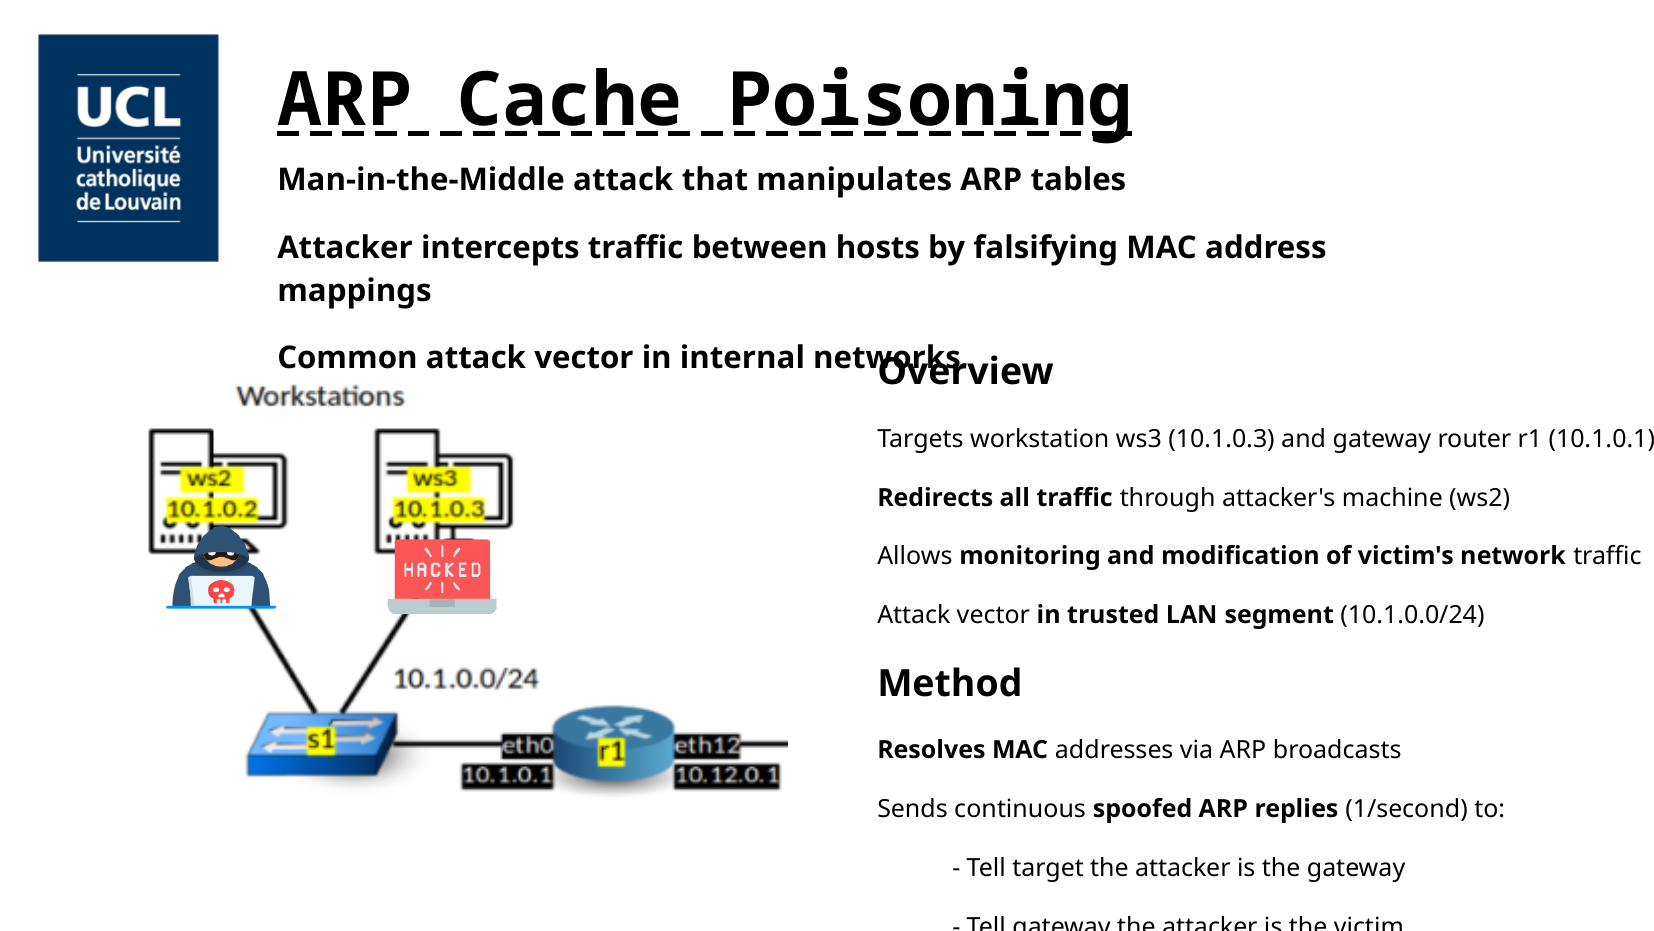

ARP Cache Poisoning
Man-in-the-Middle attack that manipulates ARP tables
Attacker intercepts traffic between hosts by falsifying MAC address mappings
Common attack vector in internal networks
Overview
Targets workstation ws3 (10.1.0.3) and gateway router r1 (10.1.0.1)
Redirects all traffic through attacker's machine (ws2)
Allows monitoring and modification of victim's network traffic
Attack vector in trusted LAN segment (10.1.0.0/24)
Method
Resolves MAC addresses via ARP broadcasts
Sends continuous spoofed ARP replies (1/second) to:
	- Tell target the attacker is the gateway
	- Tell gateway the attacker is the victim
Intercepts all ws3 traffic to DMZ (10.12.0.0/24) and Internet